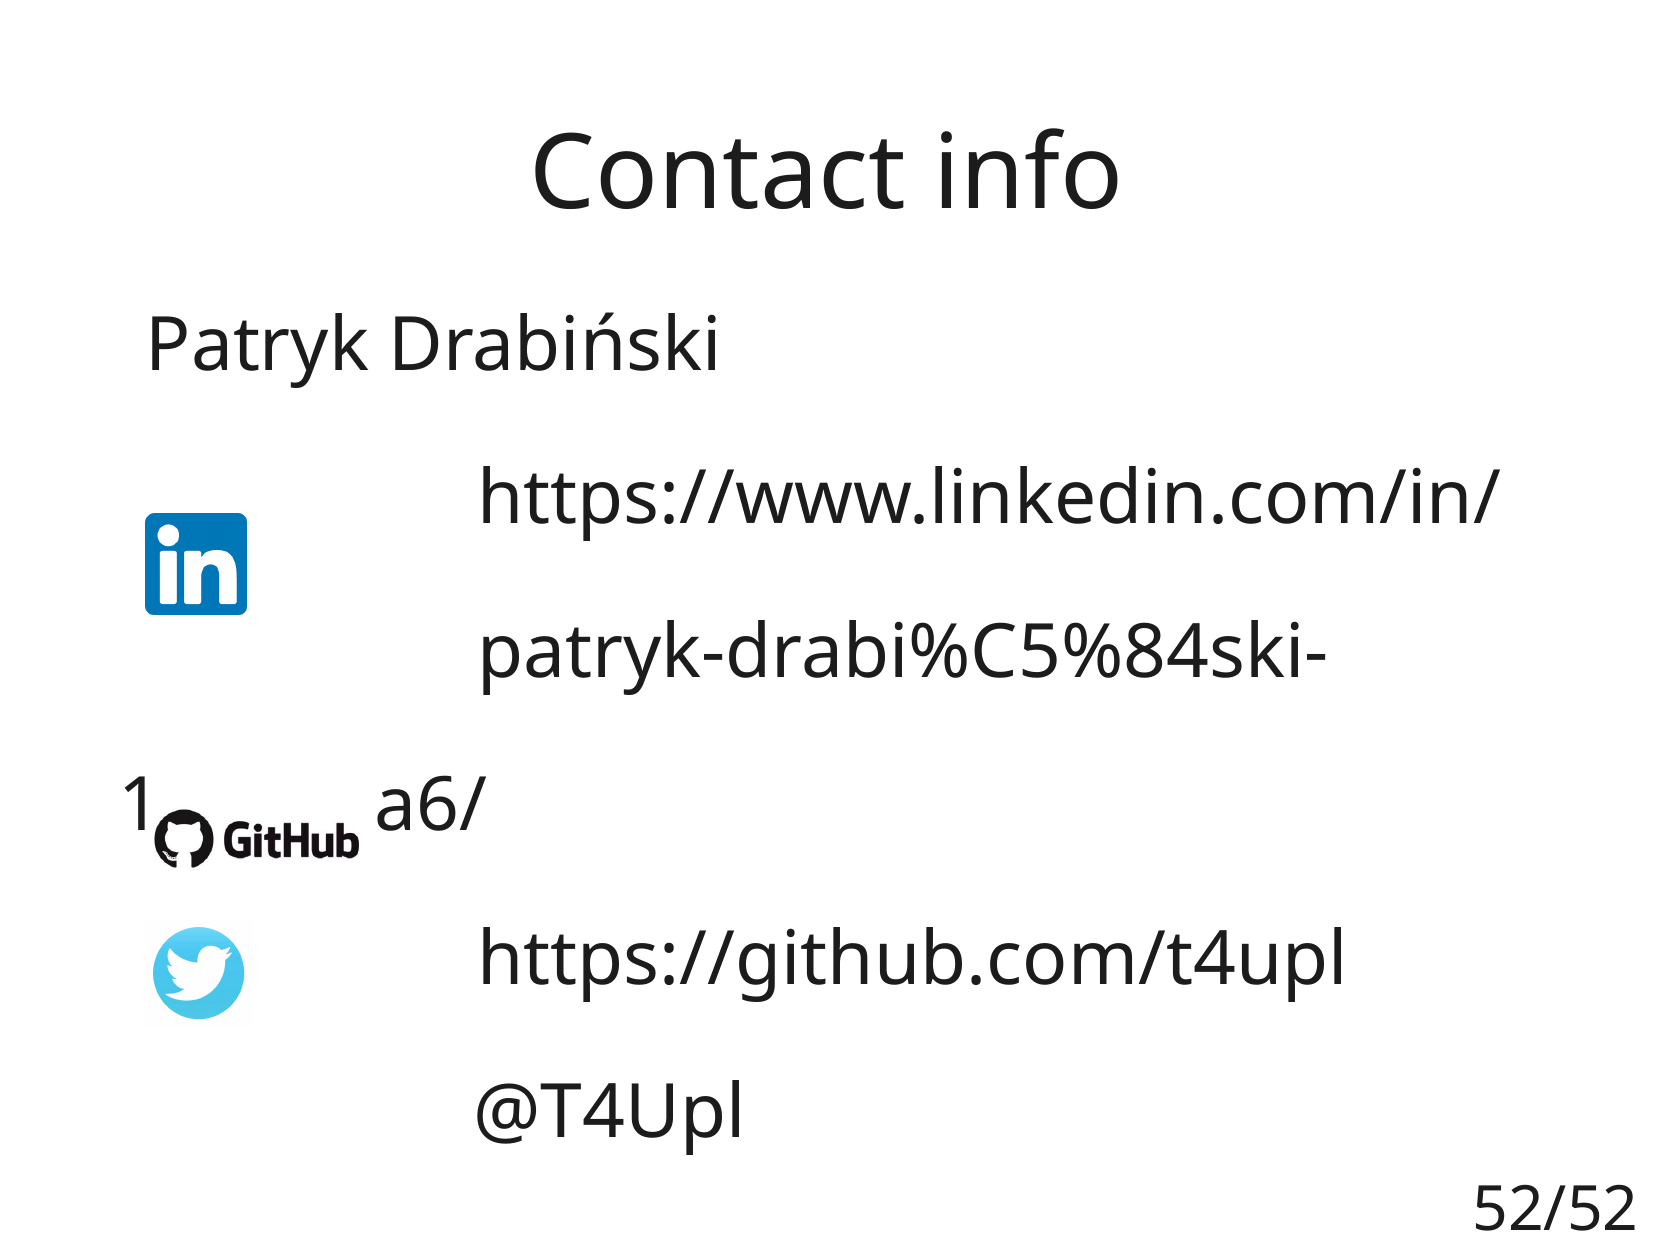

# Contact info
Patryk Drabiński
 https://www.linkedin.com/in/
 patryk-drabi%C5%84ski-1a6209a6/
 https://github.com/t4upl
 @T4Upl